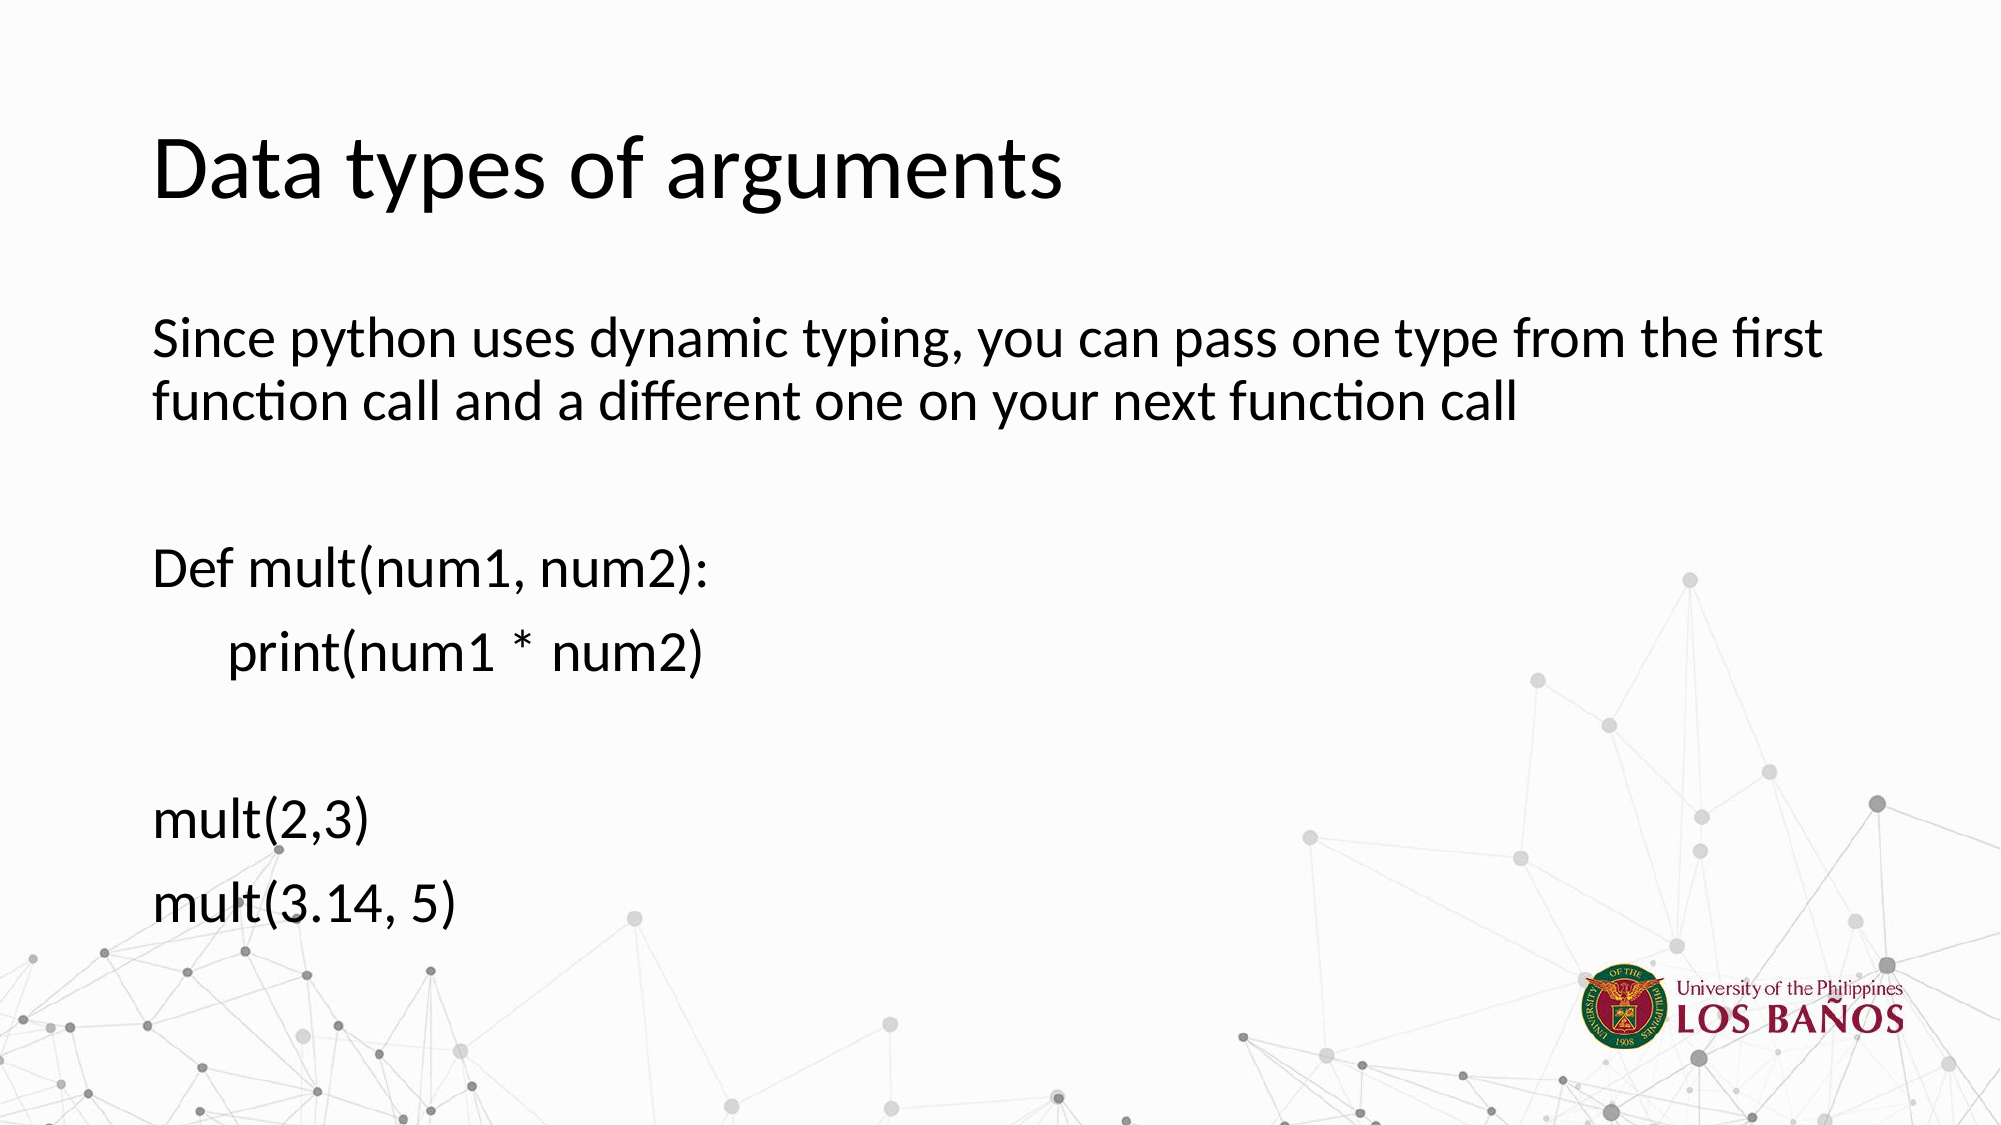

# Data types of arguments
Since python uses dynamic typing, you can pass one type from the first function call and a different one on your next function call
Def mult(num1, num2):
	print(num1 * num2)
mult(2,3)
mult(3.14, 5)